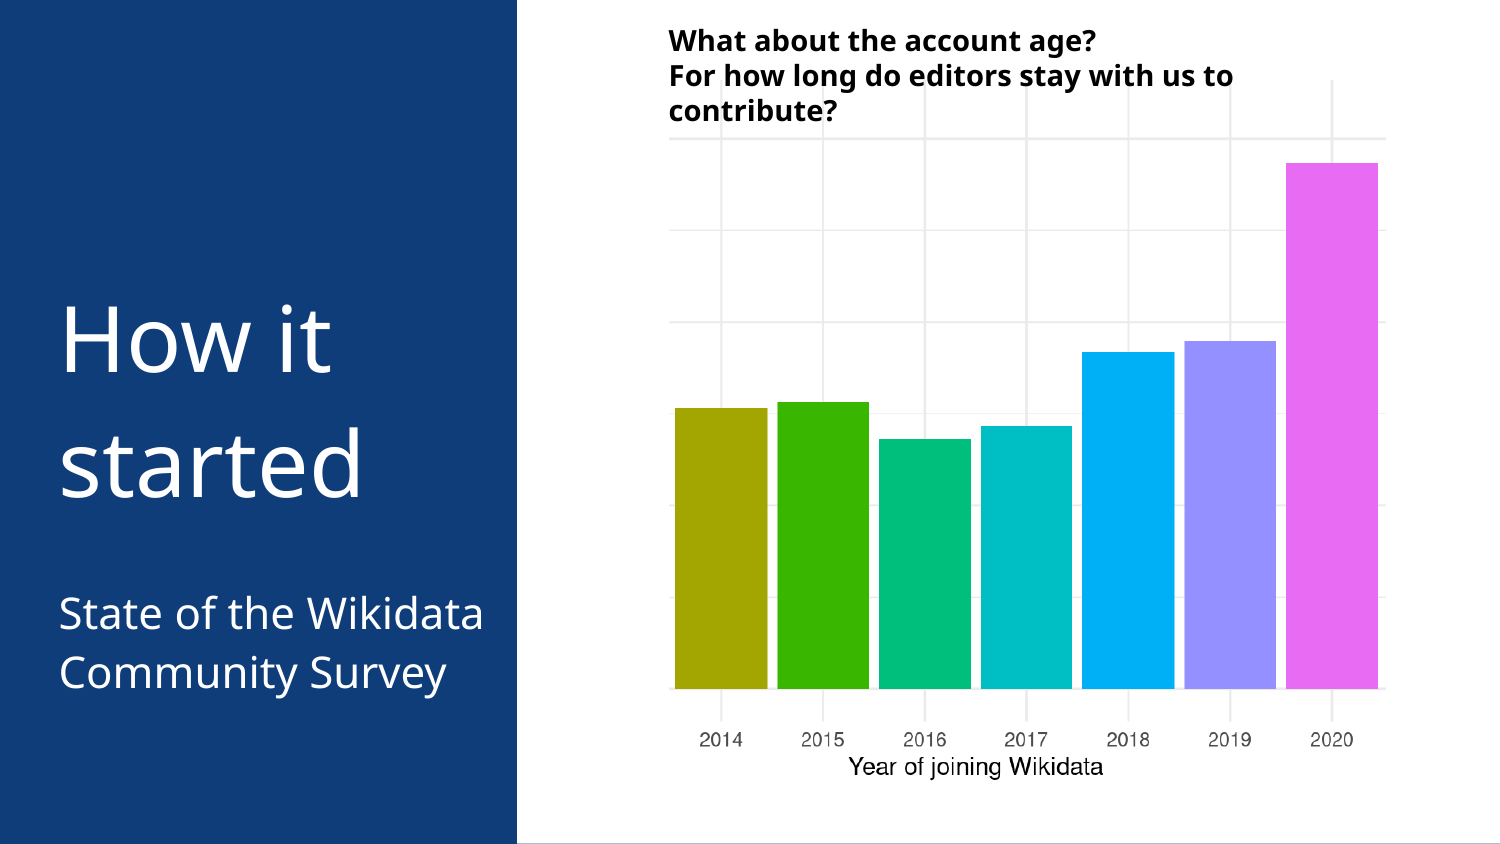

What about the account age?
For how long do editors stay with us to contribute?
# How it started
State of the Wikidata Community Survey